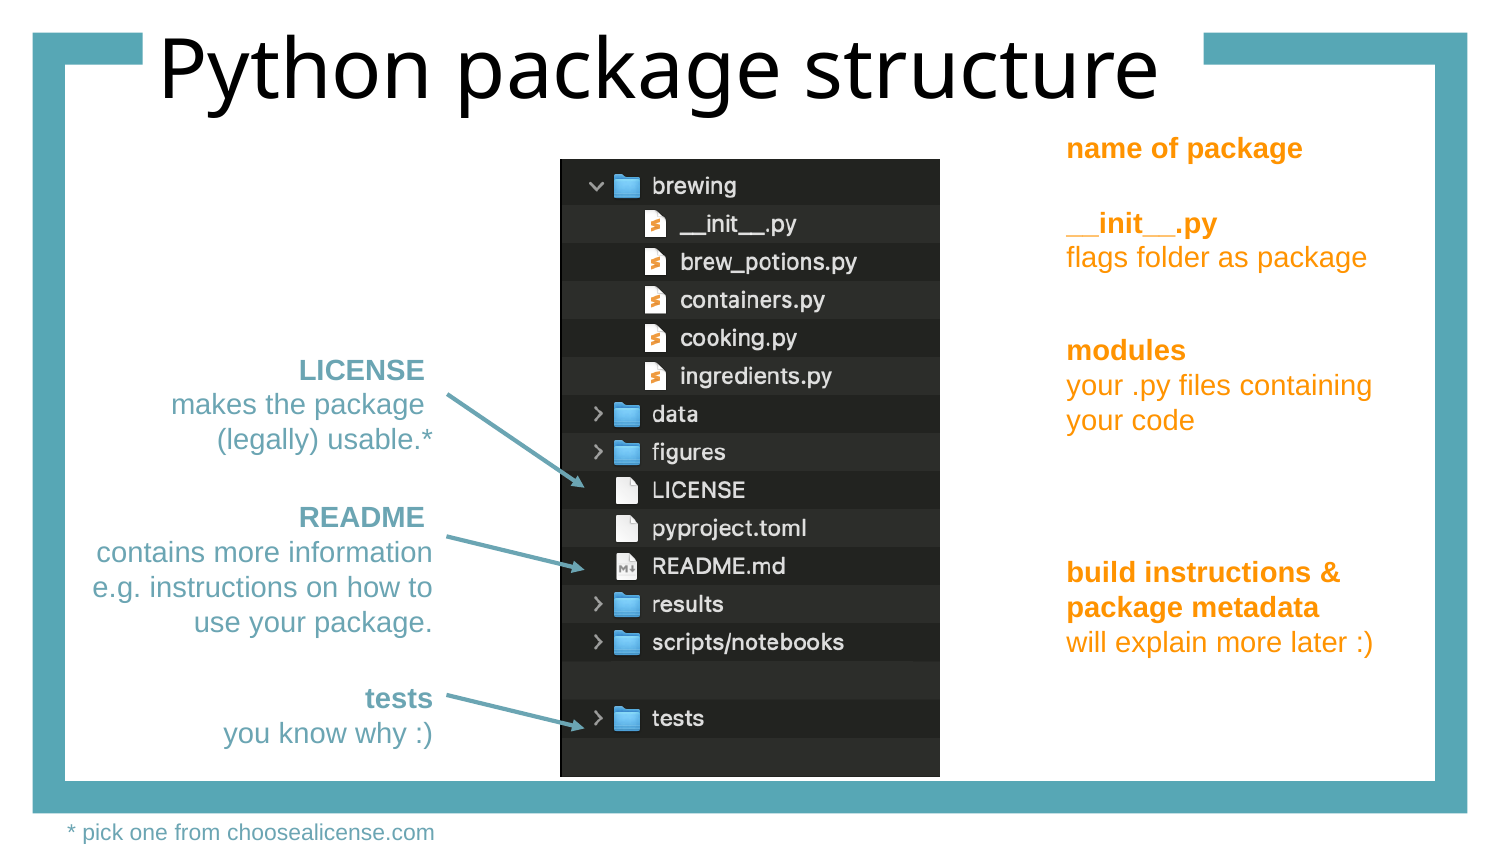

# Python package structure
name of package
__init__.py
flags folder as package
modules
your .py files containing your code
LICENSE
makes the package
(legally) usable.*
README
contains more information e.g. instructions on how to use your package.
build instructions &
package metadata
will explain more later :)
tests
you know why :)
* pick one from choosealicense.com